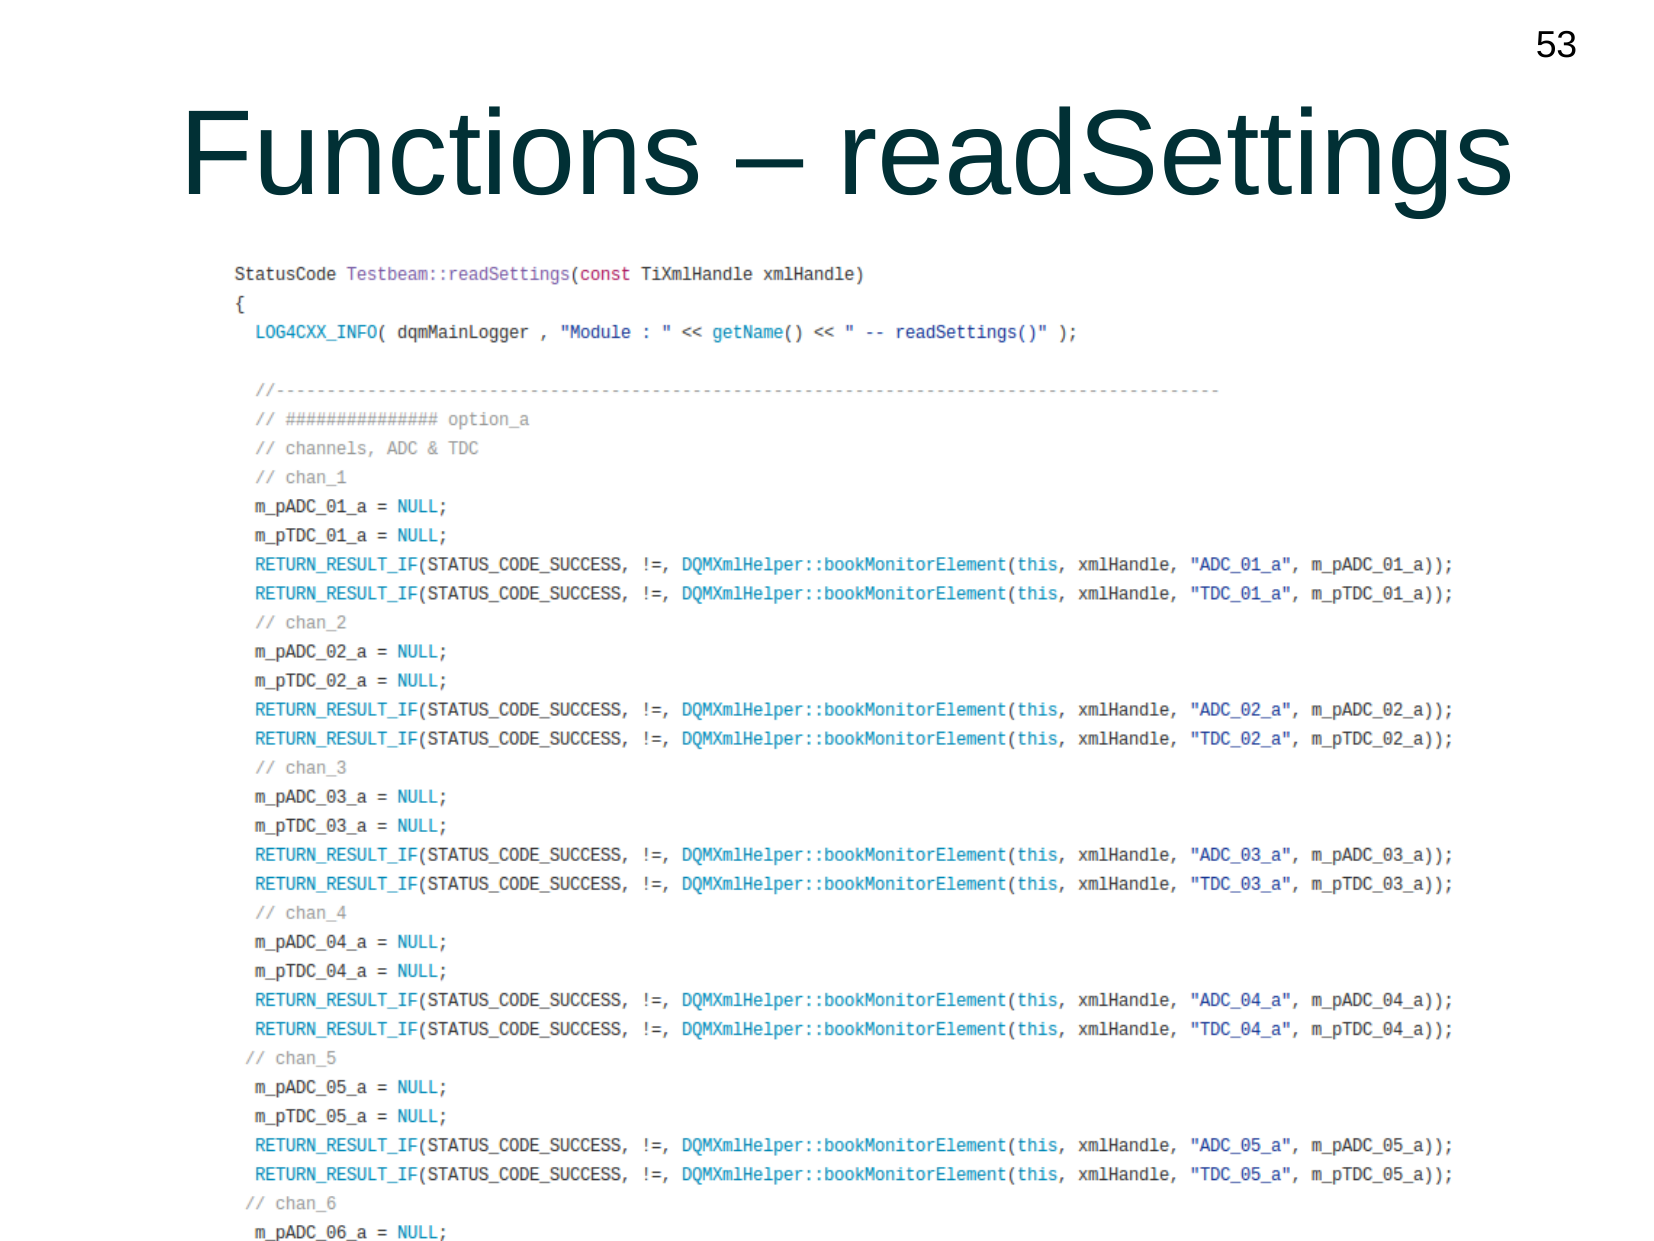

# Functions – readSettings
[Pictures go here]